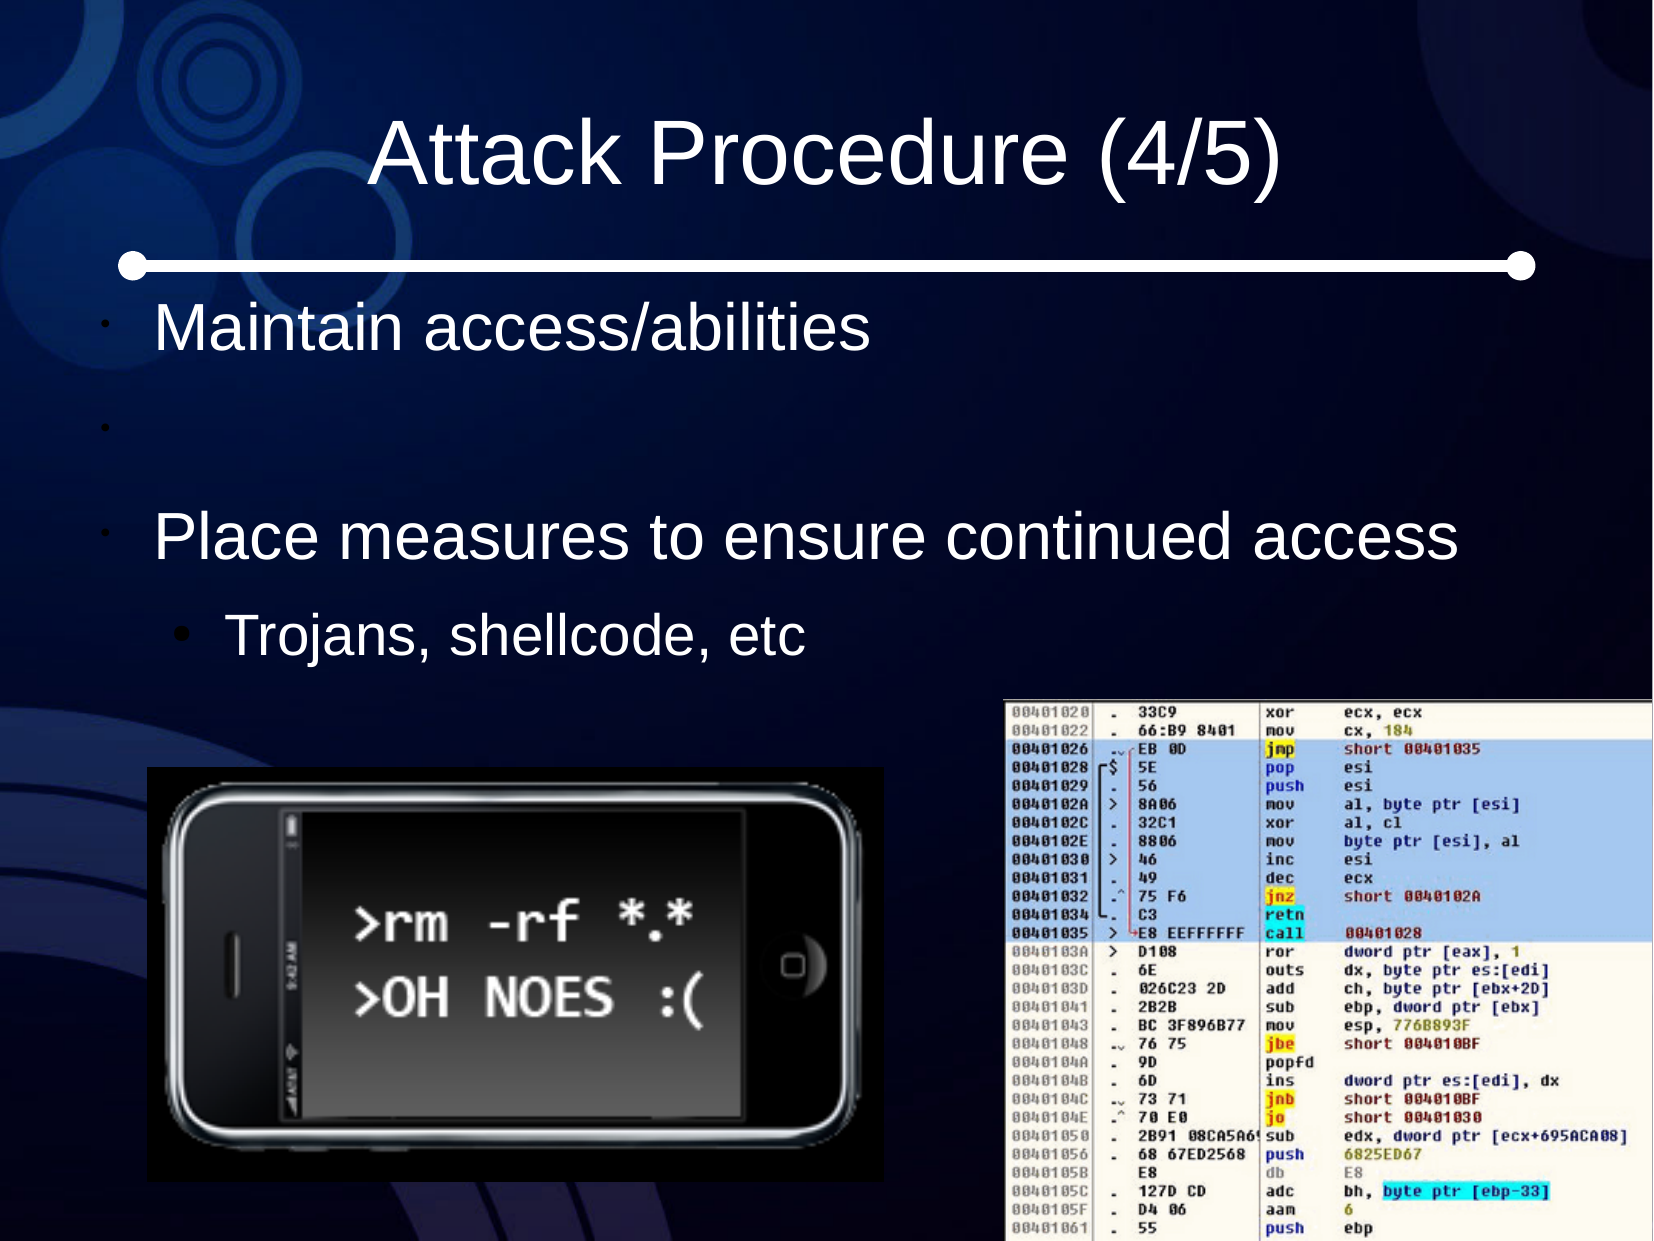

# Attack Procedure (4/5)
Maintain access/abilities
Place measures to ensure continued access
Trojans, shellcode, etc